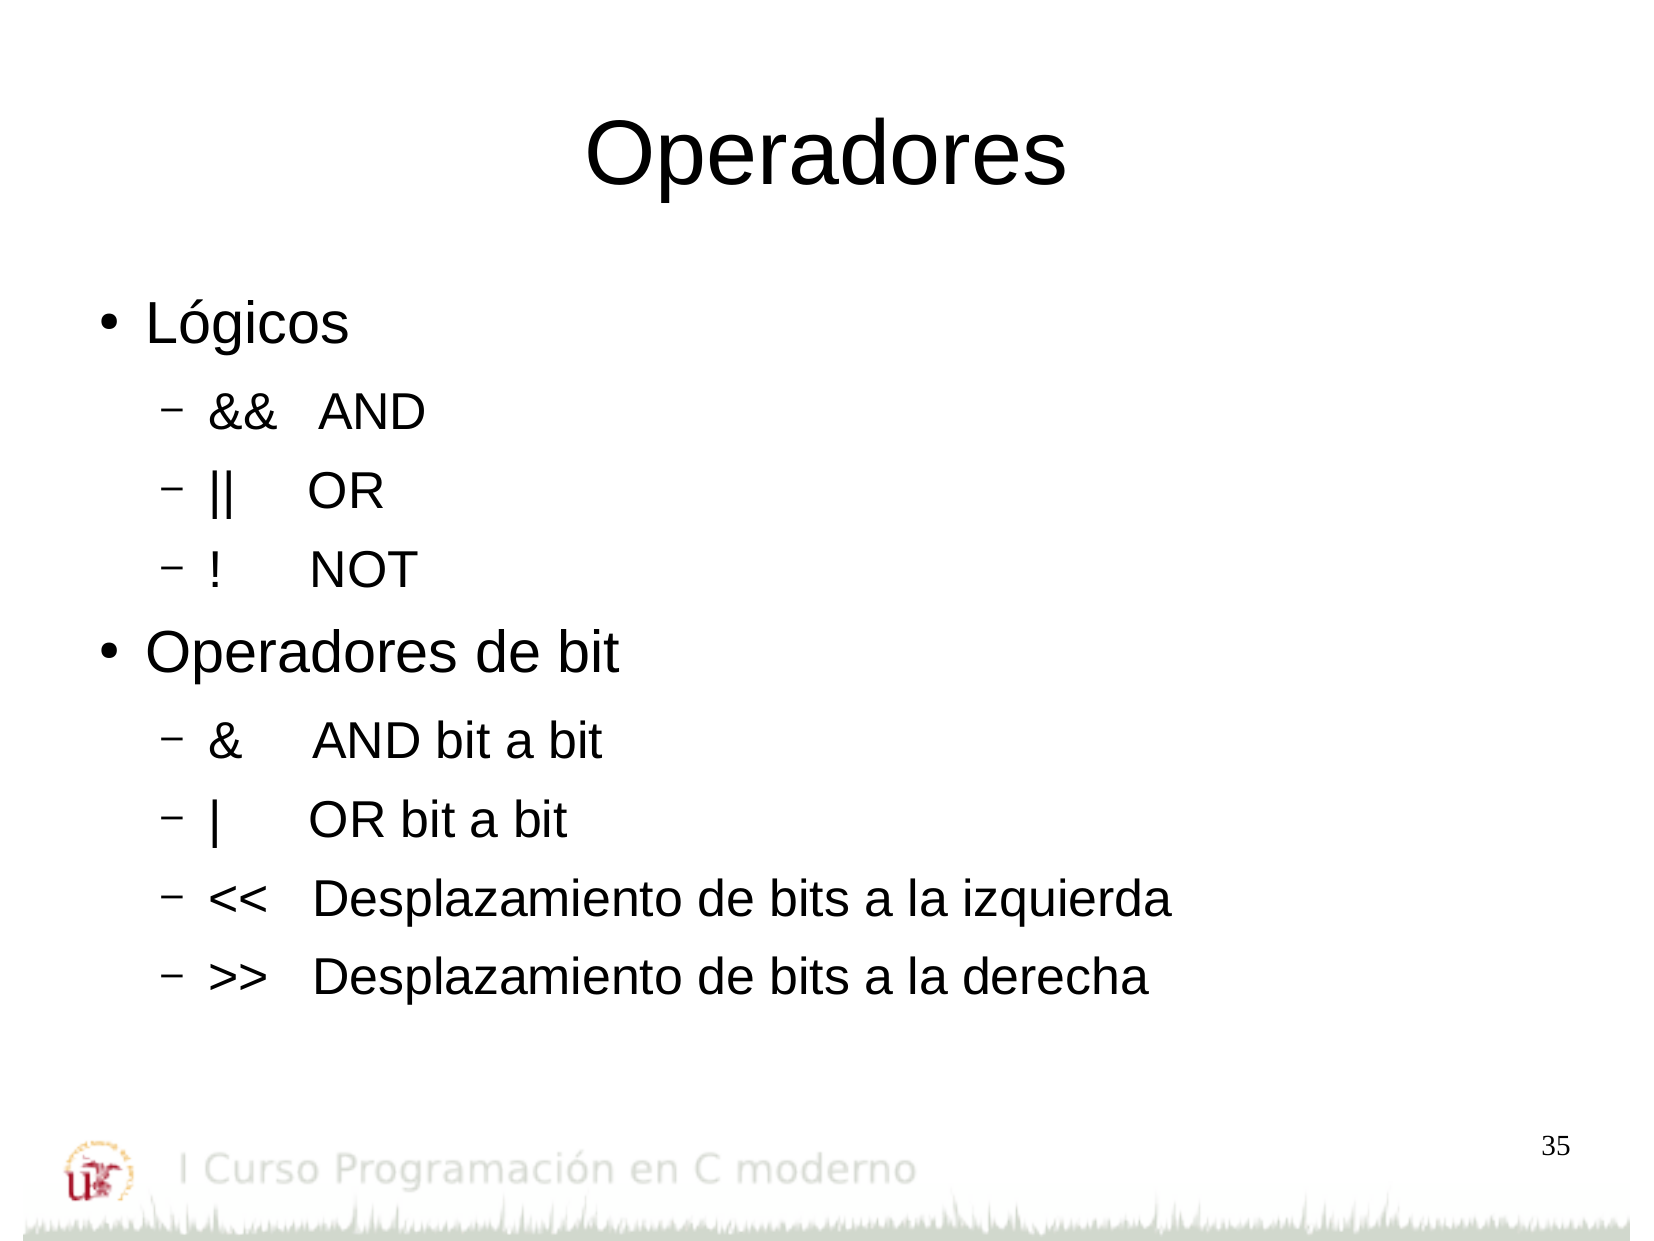

# Operadores
Lógicos
&& AND
|| OR
! NOT
Operadores de bit
& AND bit a bit
| OR bit a bit
<< Desplazamiento de bits a la izquierda
>> Desplazamiento de bits a la derecha
35